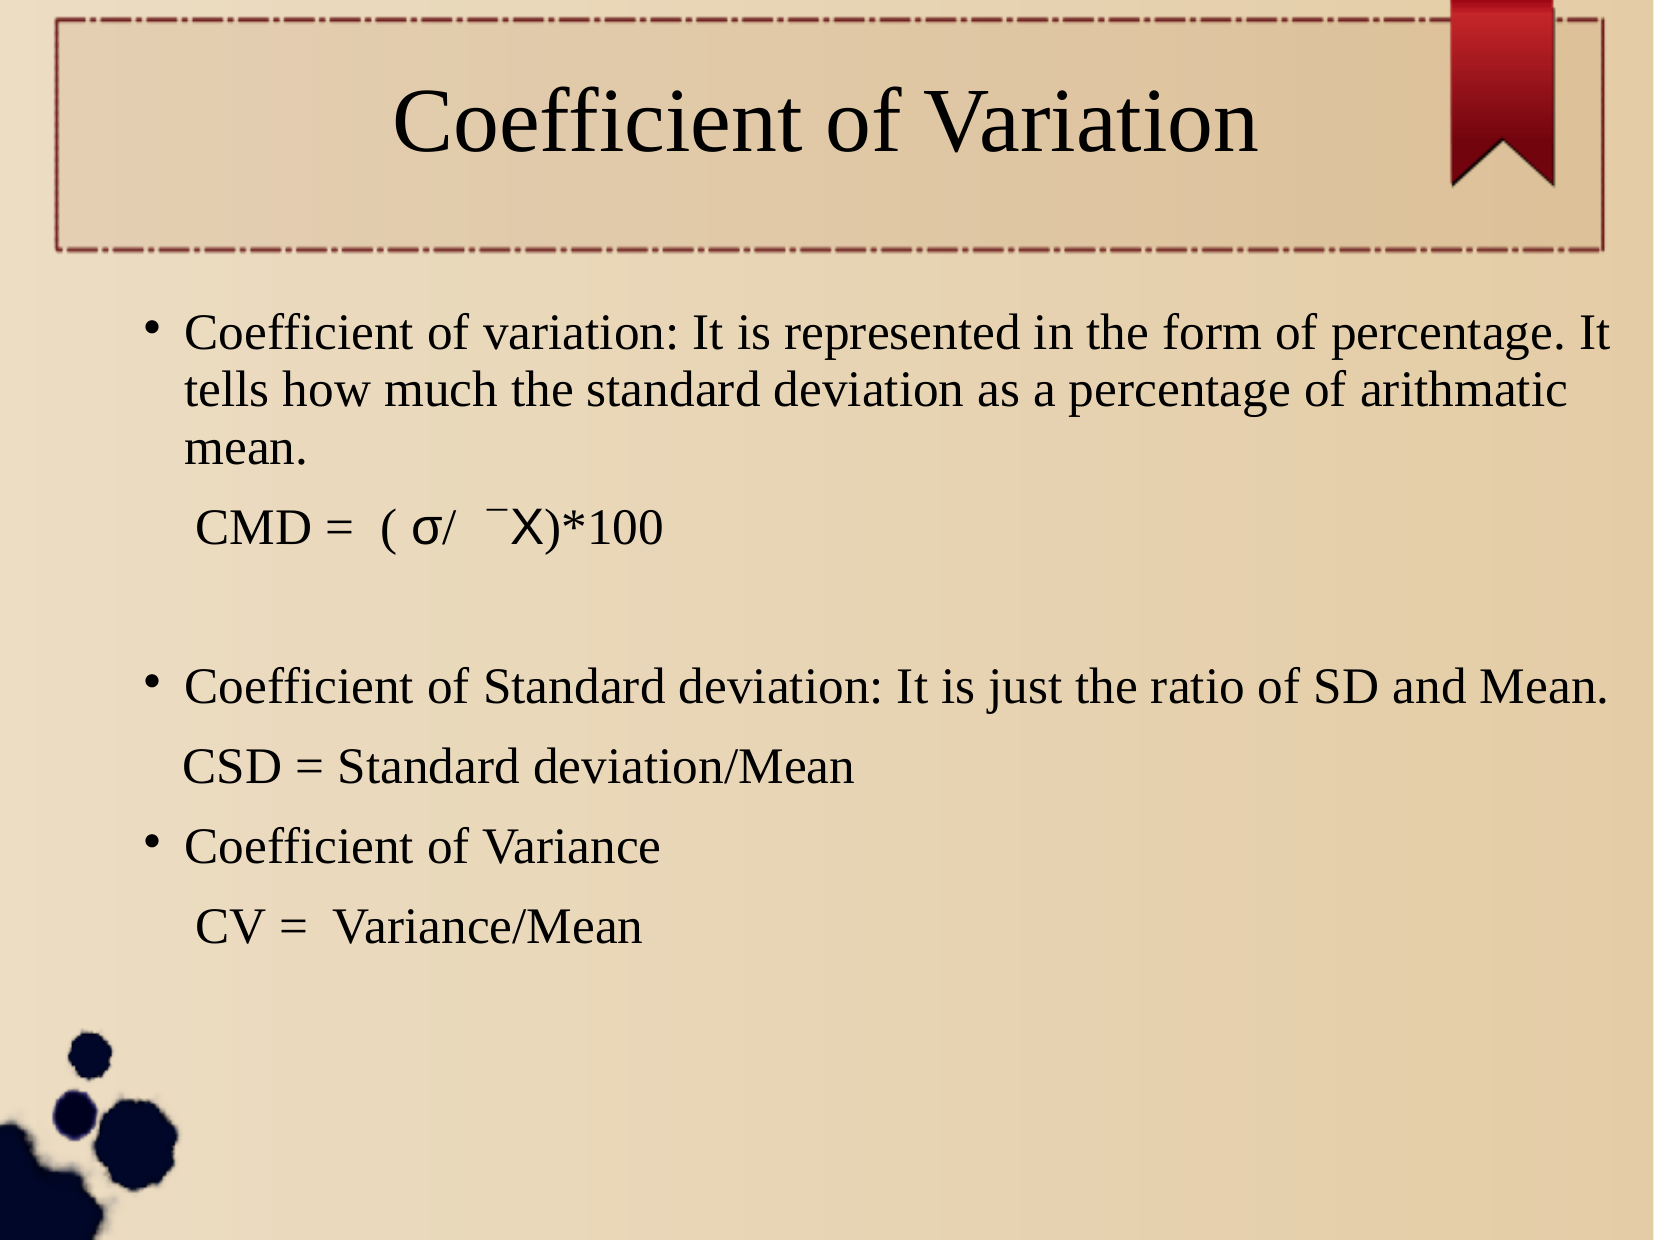

# Coefficient of Variation
Coefficient of variation: It is represented in the form of percentage. It tells how much the standard deviation as a percentage of arithmatic mean.
 CMD = ( σ/ X)*100
Coefficient of Standard deviation: It is just the ratio of SD and Mean.
 CSD = Standard deviation/Mean
Coefficient of Variance
 CV = Variance/Mean